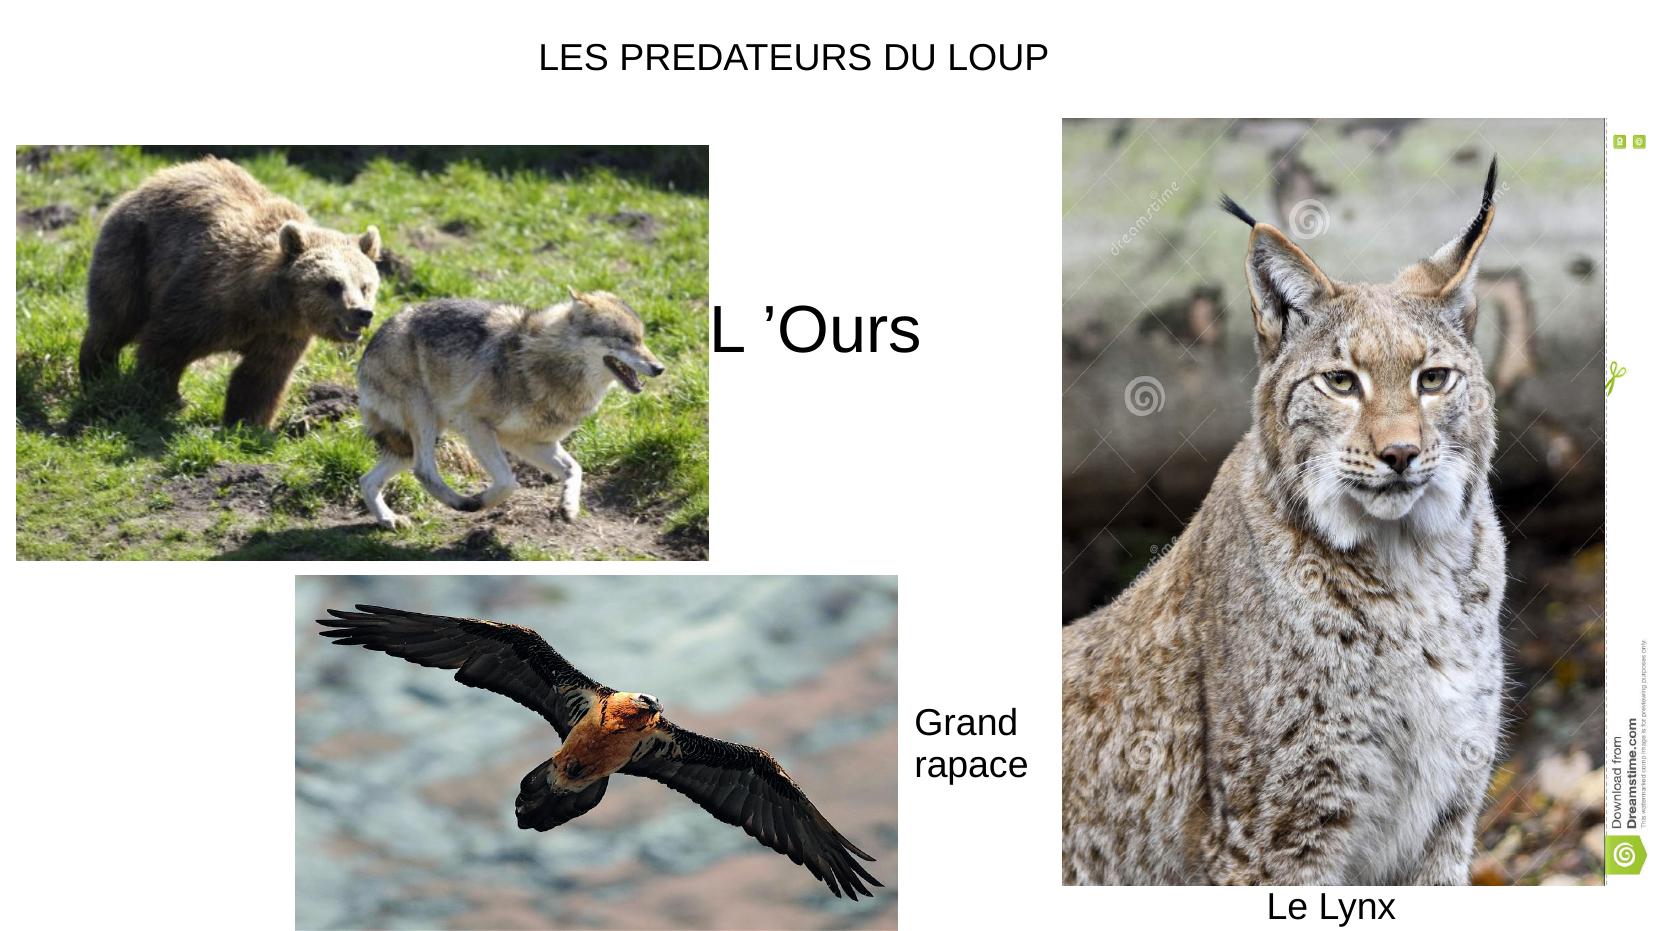

LES PREDATEURS DU LOUP
# L ’Ours
 Grand rapace
 Le Lynx